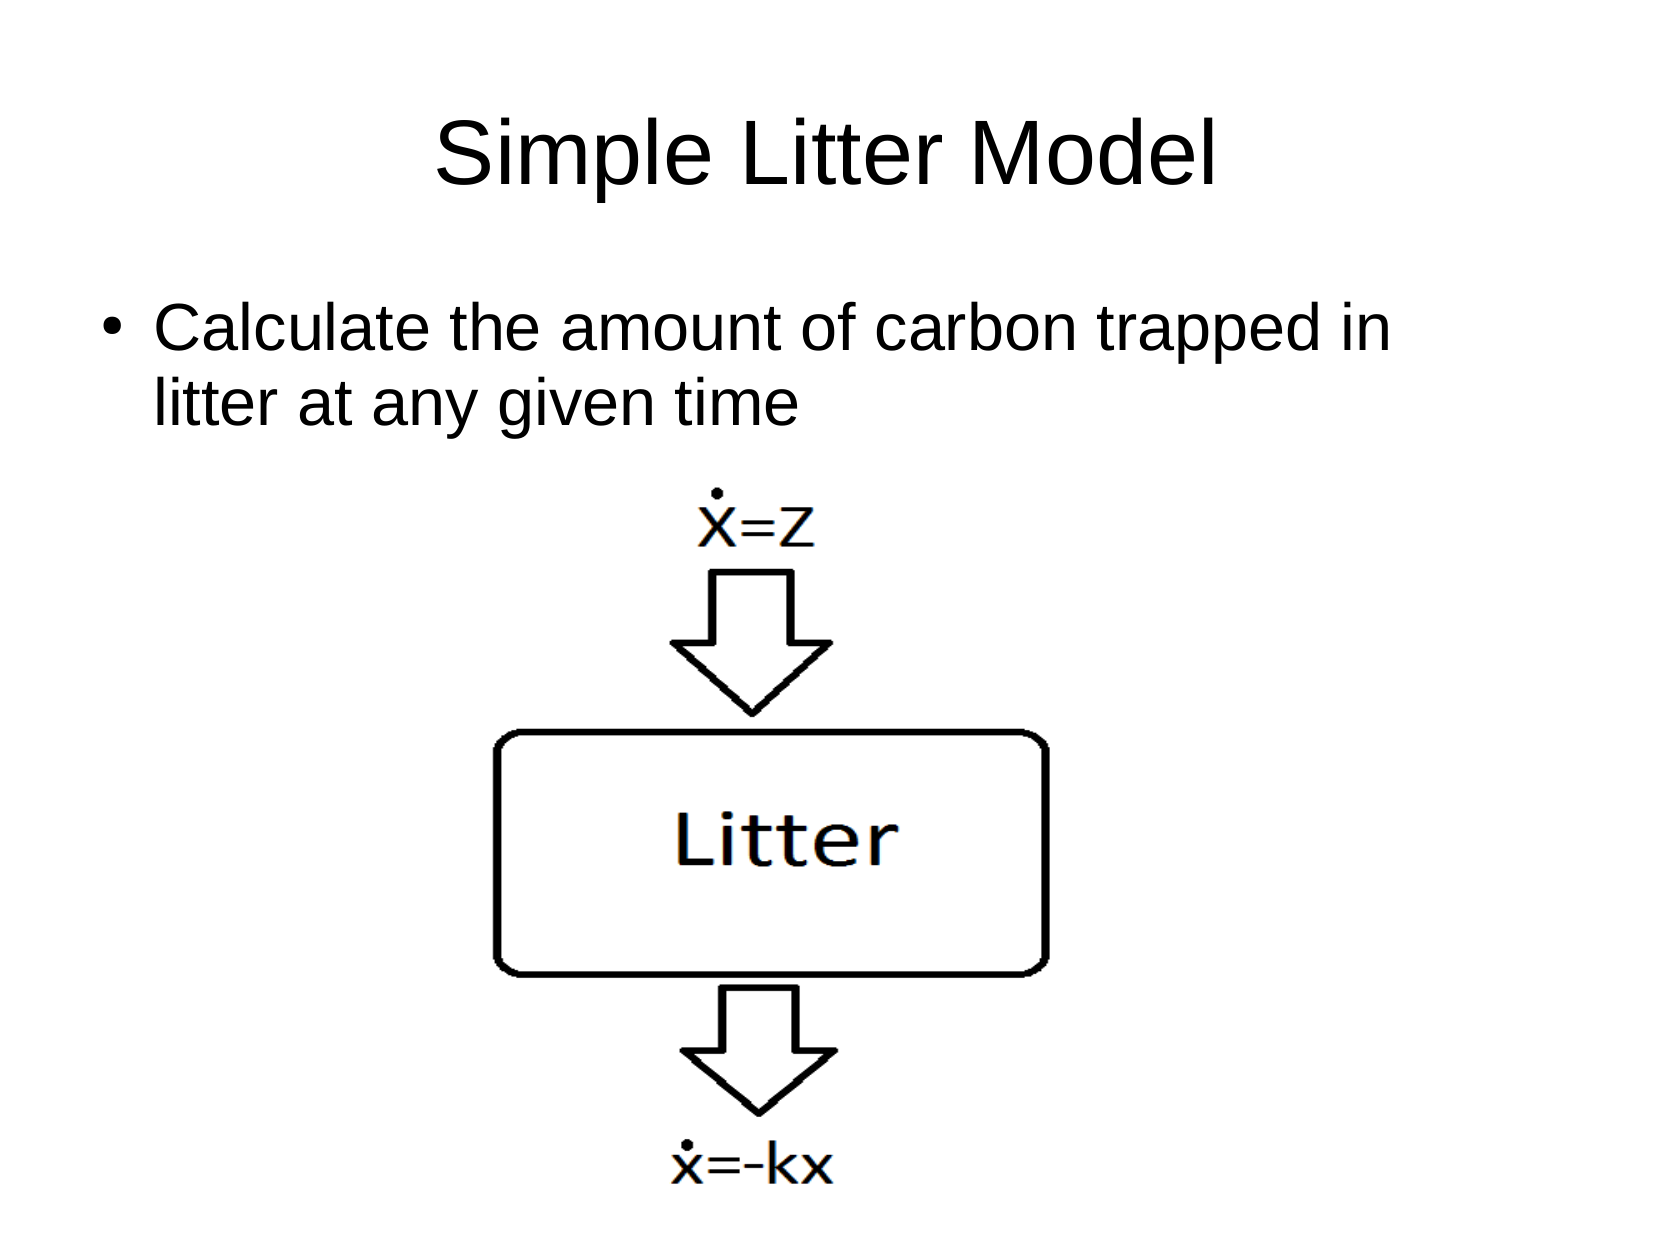

# Simple Litter Model
Calculate the amount of carbon trapped in litter at any given time